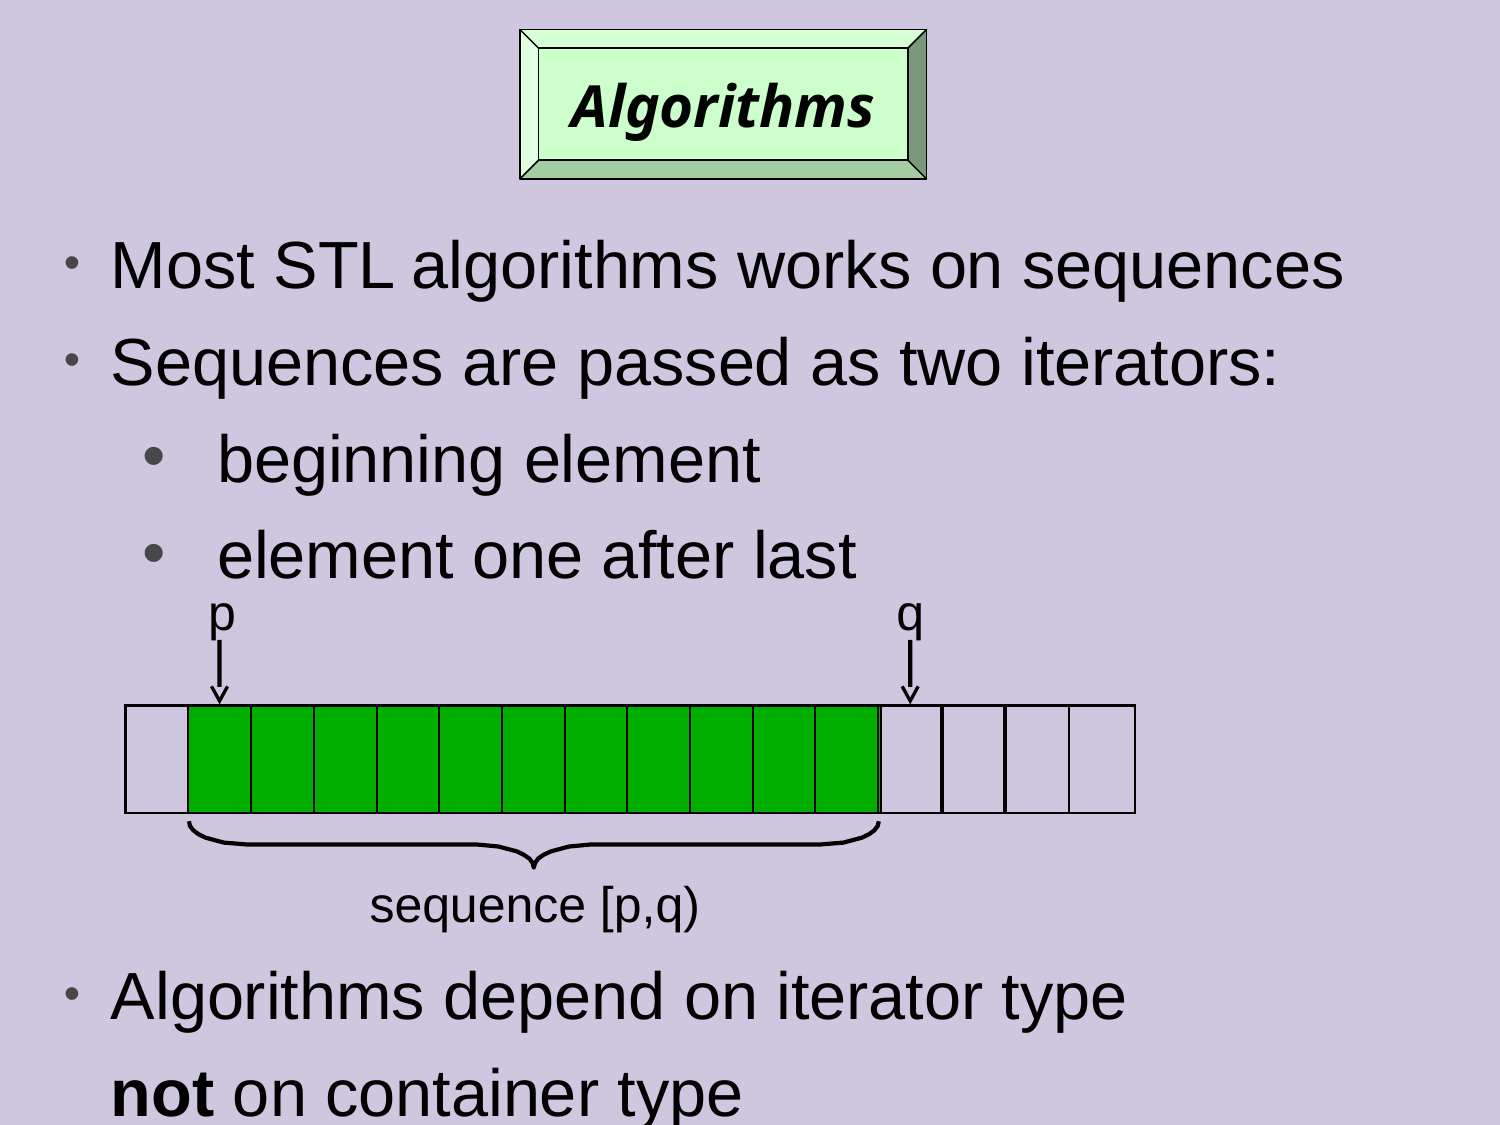

Algorithms
# Most STL algorithms works on sequences
Sequences are passed as two iterators:
beginning element
element one after last
Algorithms depend on iterator type
	not on container type
p
q
sequence [p,q)